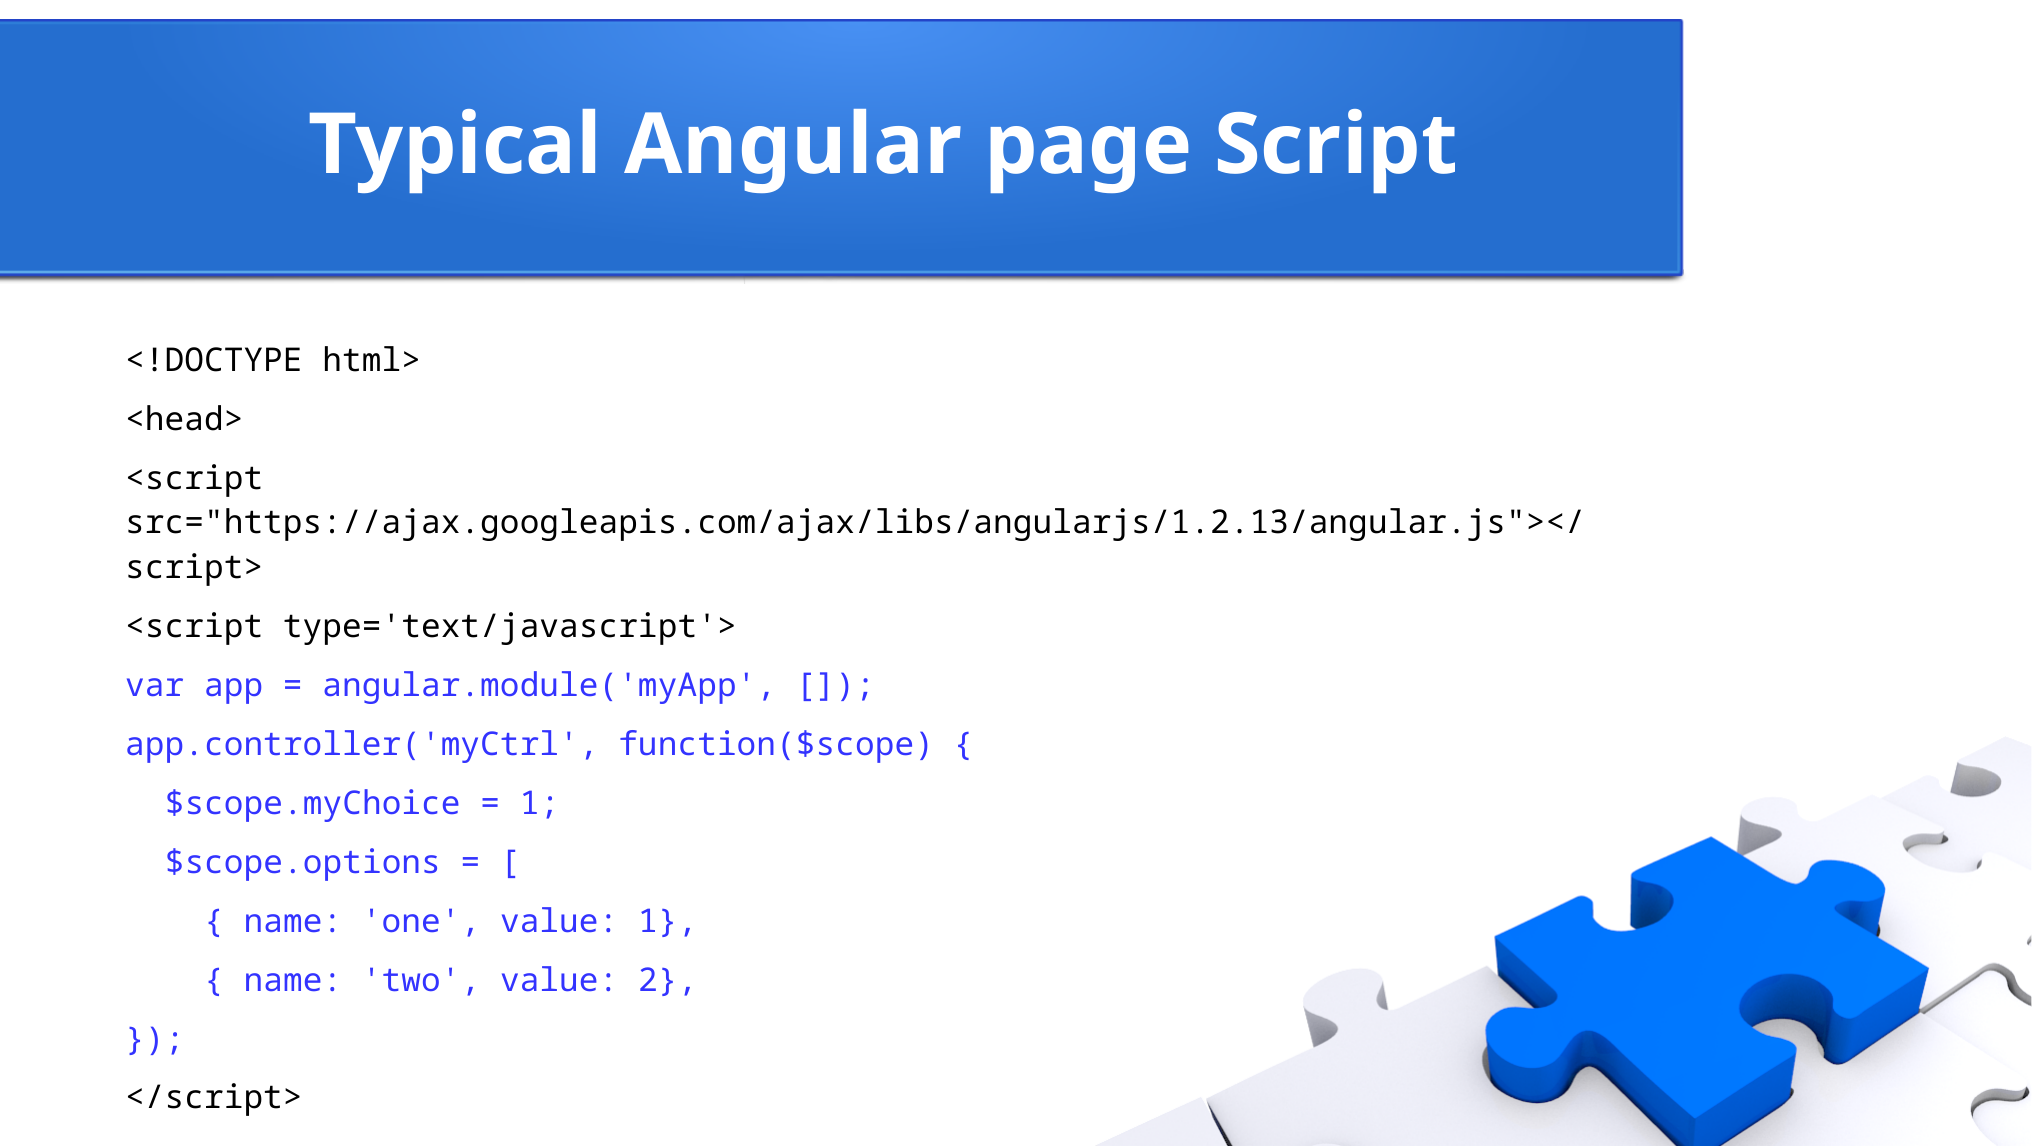

# Typical Angular page Script
<!DOCTYPE html>
<head>
<script src="https://ajax.googleapis.com/ajax/libs/angularjs/1.2.13/angular.js"></script>
<script type='text/javascript'>
var app = angular.module('myApp', []);
app.controller('myCtrl', function($scope) {
 $scope.myChoice = 1;
 $scope.options = [
 { name: 'one', value: 1},
 { name: 'two', value: 2},
});
</script>